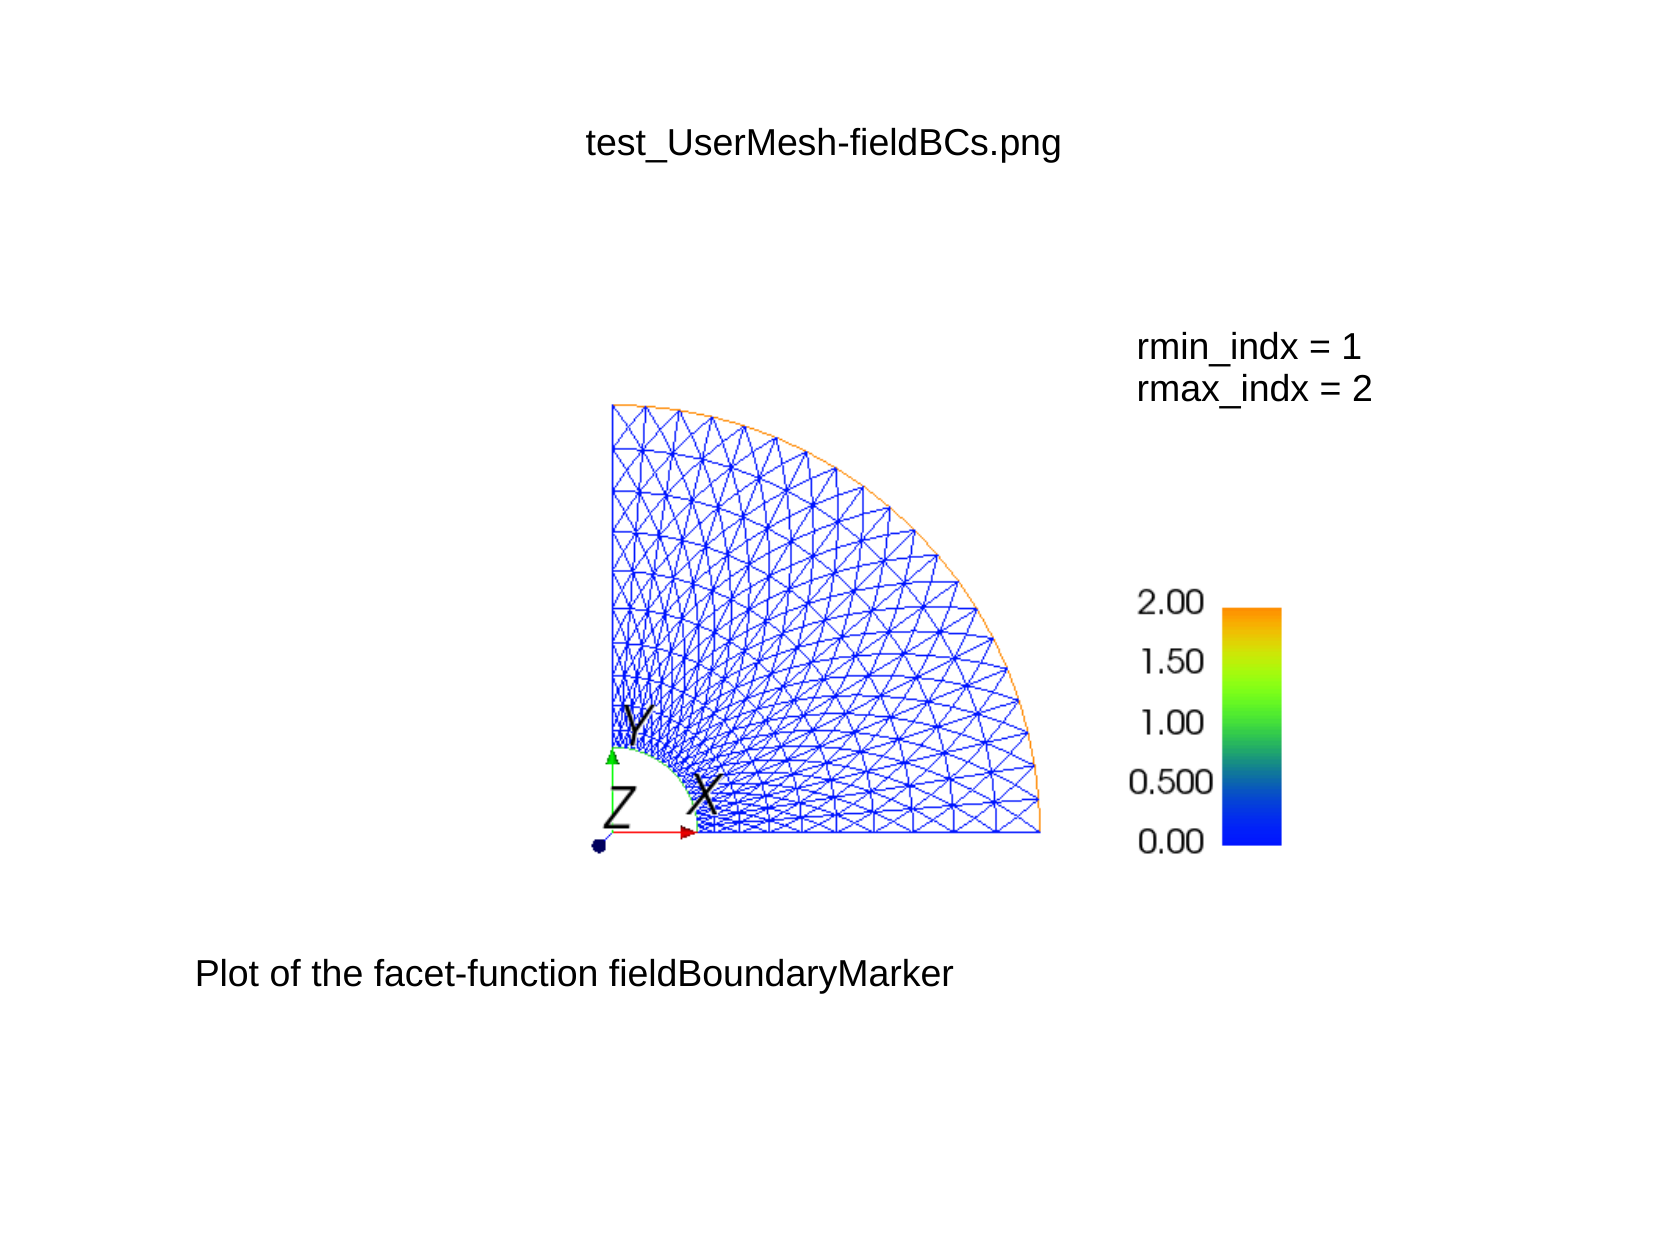

test_UserMesh-fieldBCs.png
 rmin_indx = 1
 rmax_indx = 2
Plot of the facet-function fieldBoundaryMarker